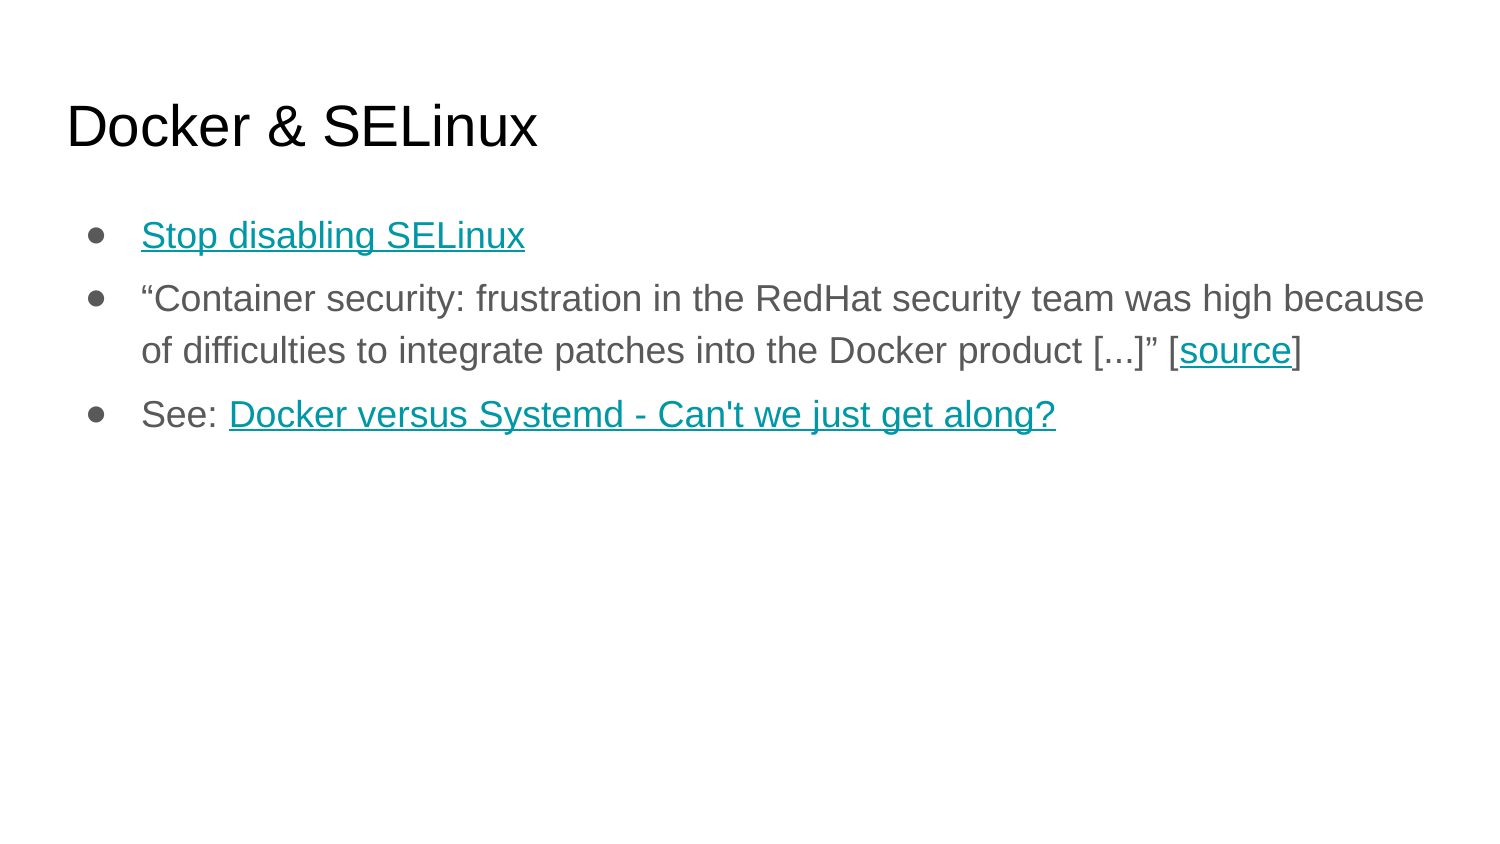

# Docker & SELinux
Stop disabling SELinux
“Container security: frustration in the RedHat security team was high because of difficulties to integrate patches into the Docker product [...]” [source]
See: Docker versus Systemd - Can't we just get along?